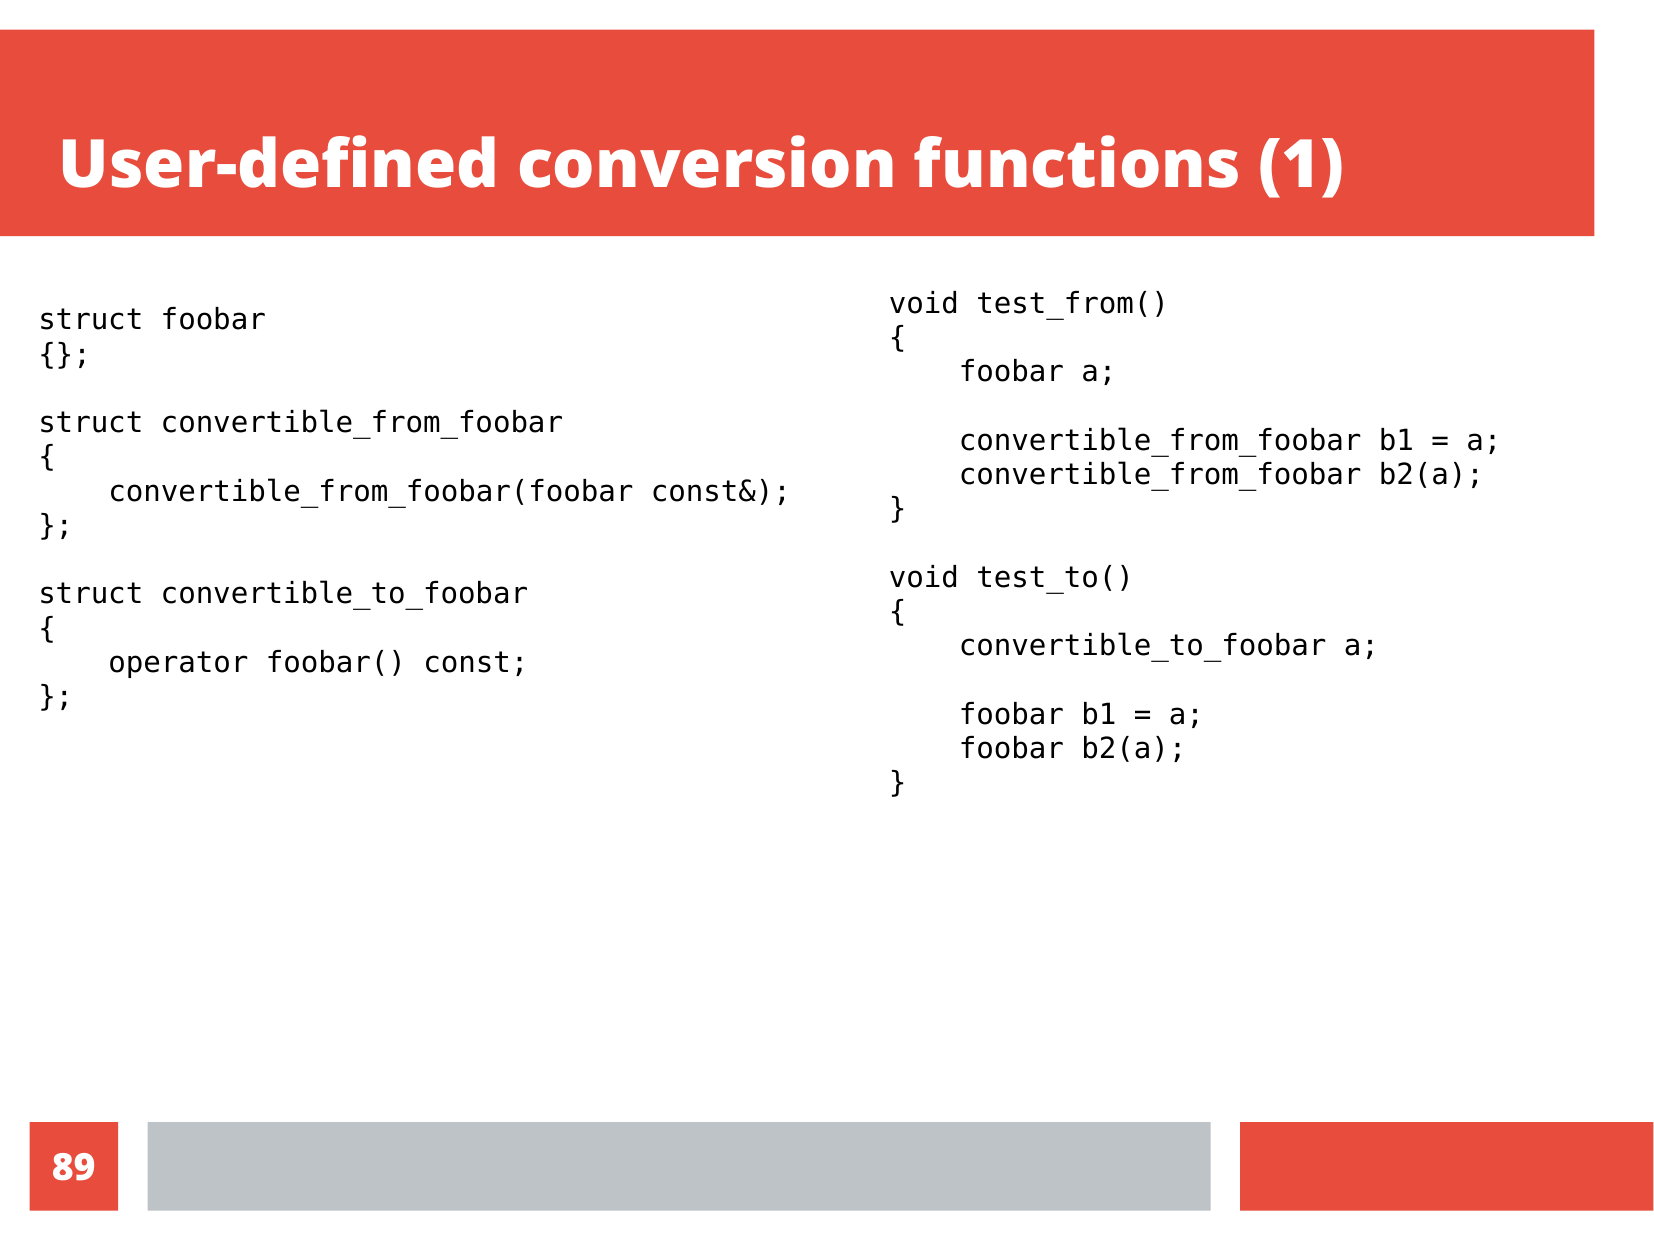

# User-defined conversion functions (1)
void test_from()
{
 foobar a;
 convertible_from_foobar b1 = a;
 convertible_from_foobar b2(a);
}
void test_to()
{
 convertible_to_foobar a;
 foobar b1 = a;
 foobar b2(a);
}
struct foobar
{};
struct convertible_from_foobar
{
 convertible_from_foobar(foobar const&);
};
struct convertible_to_foobar
{
 operator foobar() const;
};
89